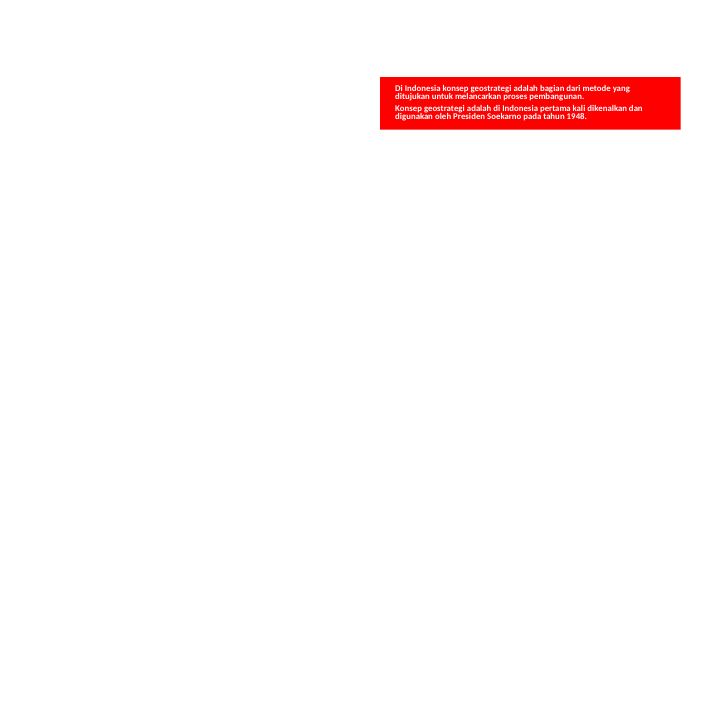

# Di Indonesia konsep geostrategi adalah bagian dari metode yang ditujukan untuk melancarkan proses pembangunan.
Konsep geostrategi adalah di Indonesia pertama kali dikenalkan dan digunakan oleh Presiden Soekarno pada tahun 1948.